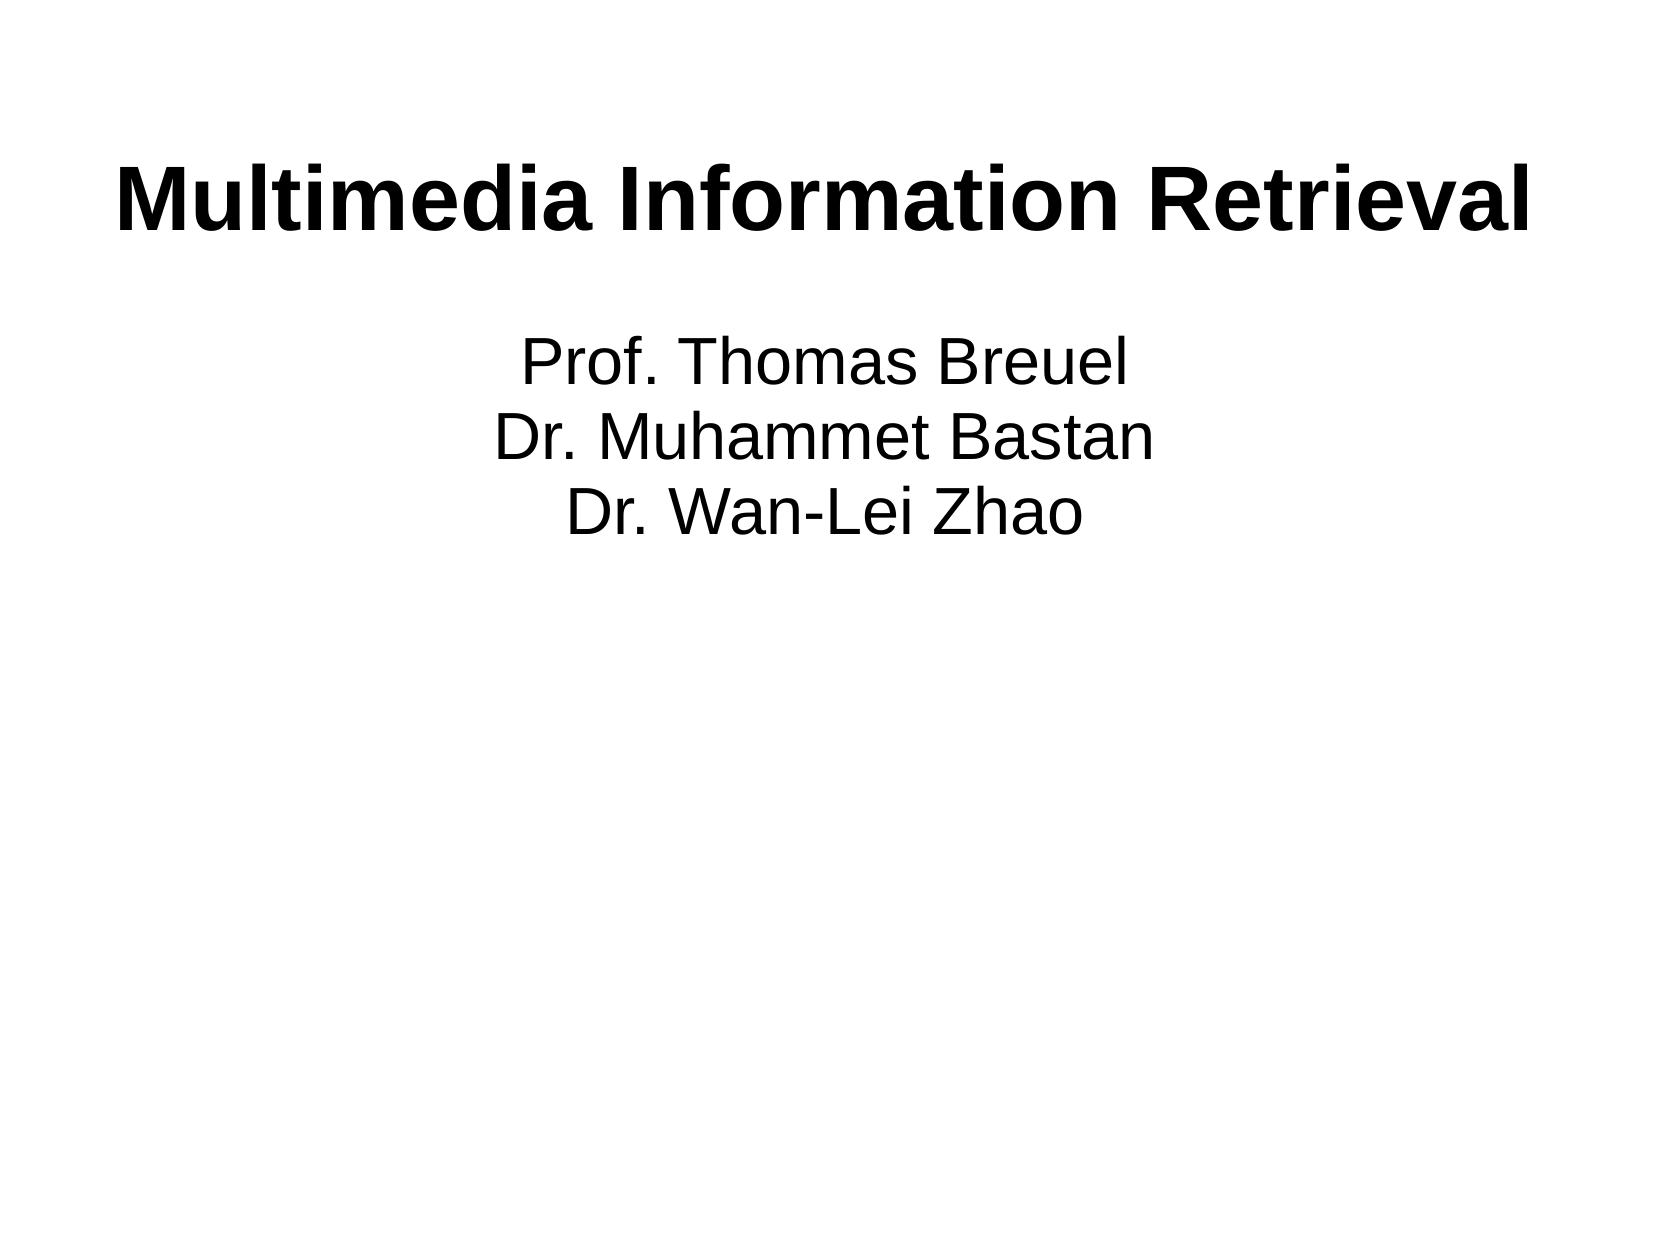

# Multimedia Information Retrieval
Prof. Thomas Breuel
Dr. Muhammet Bastan
Dr. Wan-Lei Zhao